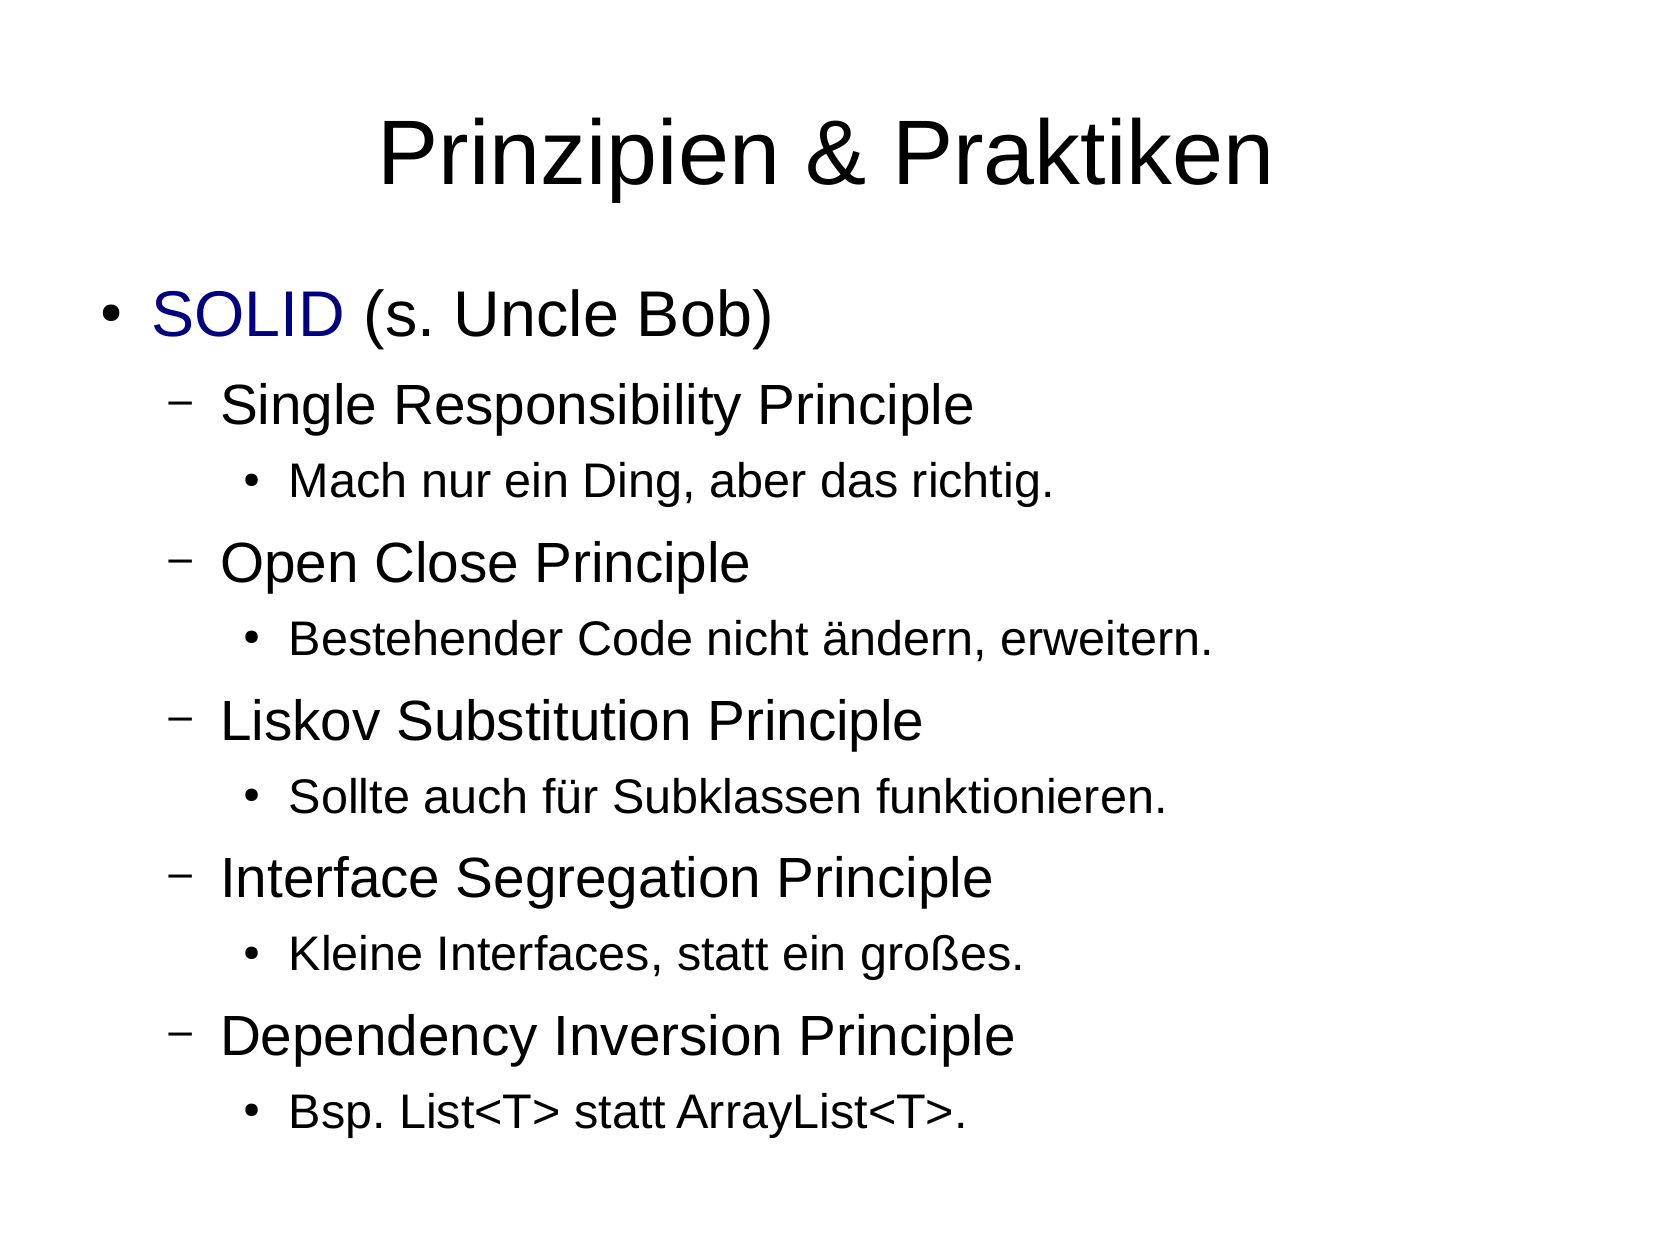

# Prinzipien & Praktiken
SOLID (s. Uncle Bob)
Single Responsibility Principle
Mach nur ein Ding, aber das richtig.
Open Close Principle
Bestehender Code nicht ändern, erweitern.
Liskov Substitution Principle
Sollte auch für Subklassen funktionieren.
Interface Segregation Principle
Kleine Interfaces, statt ein großes.
Dependency Inversion Principle
Bsp. List<T> statt ArrayList<T>.